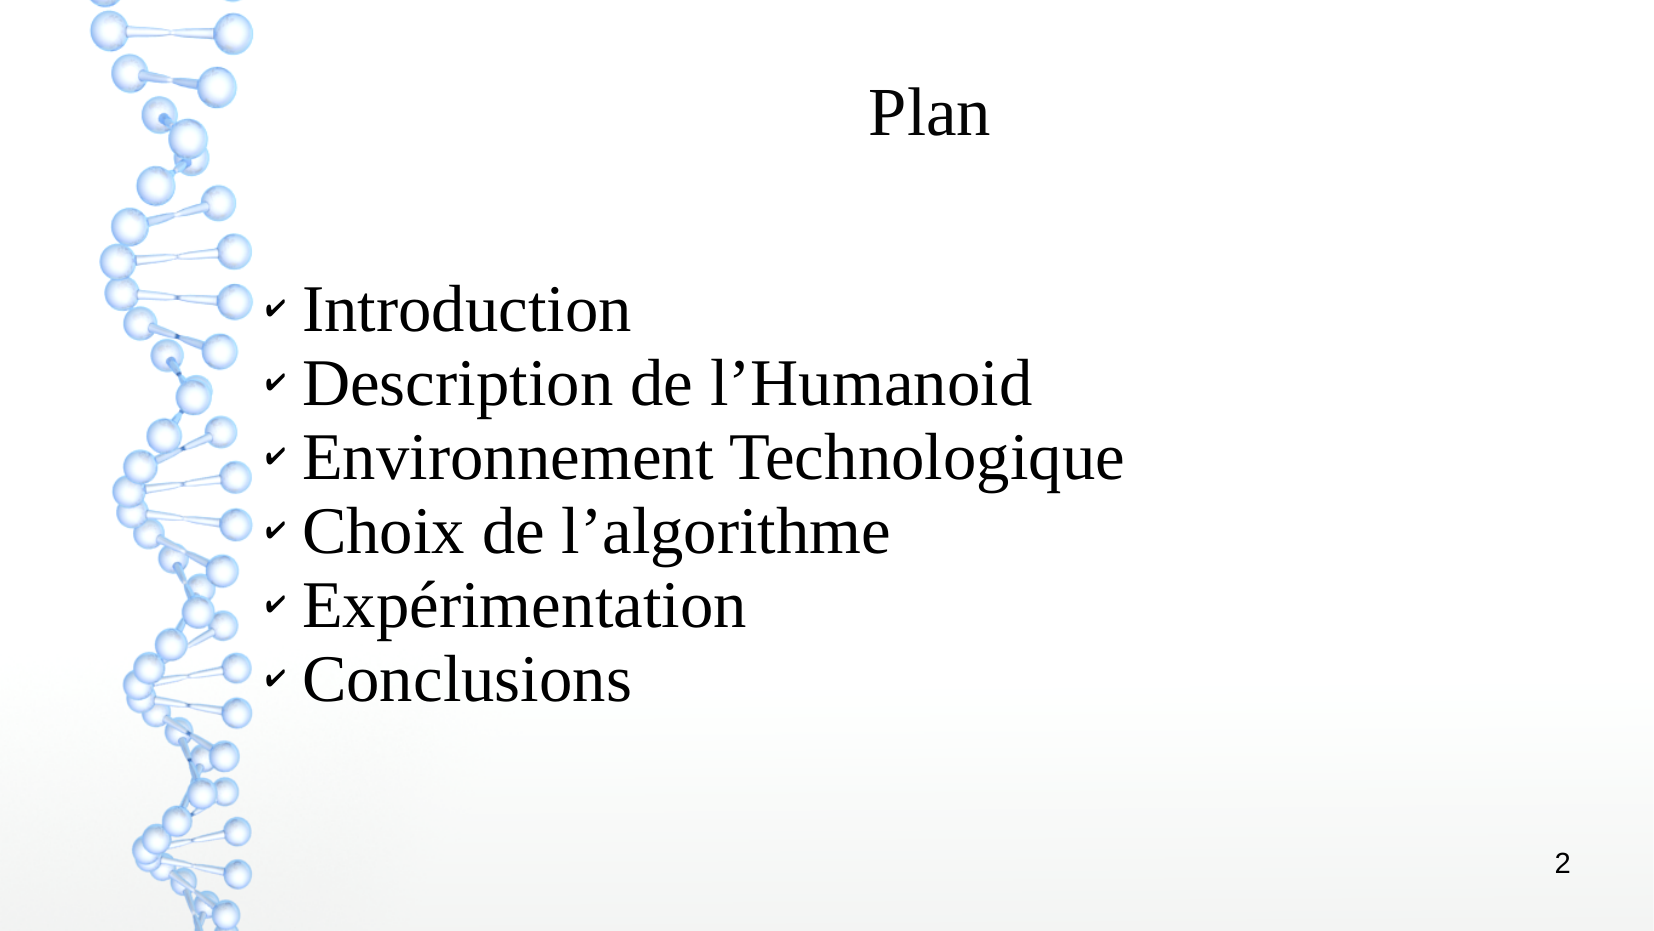

# Plan
 Introduction
 Description de l’Humanoid
 Environnement Technologique
 Choix de l’algorithme
 Expérimentation
 Conclusions
2